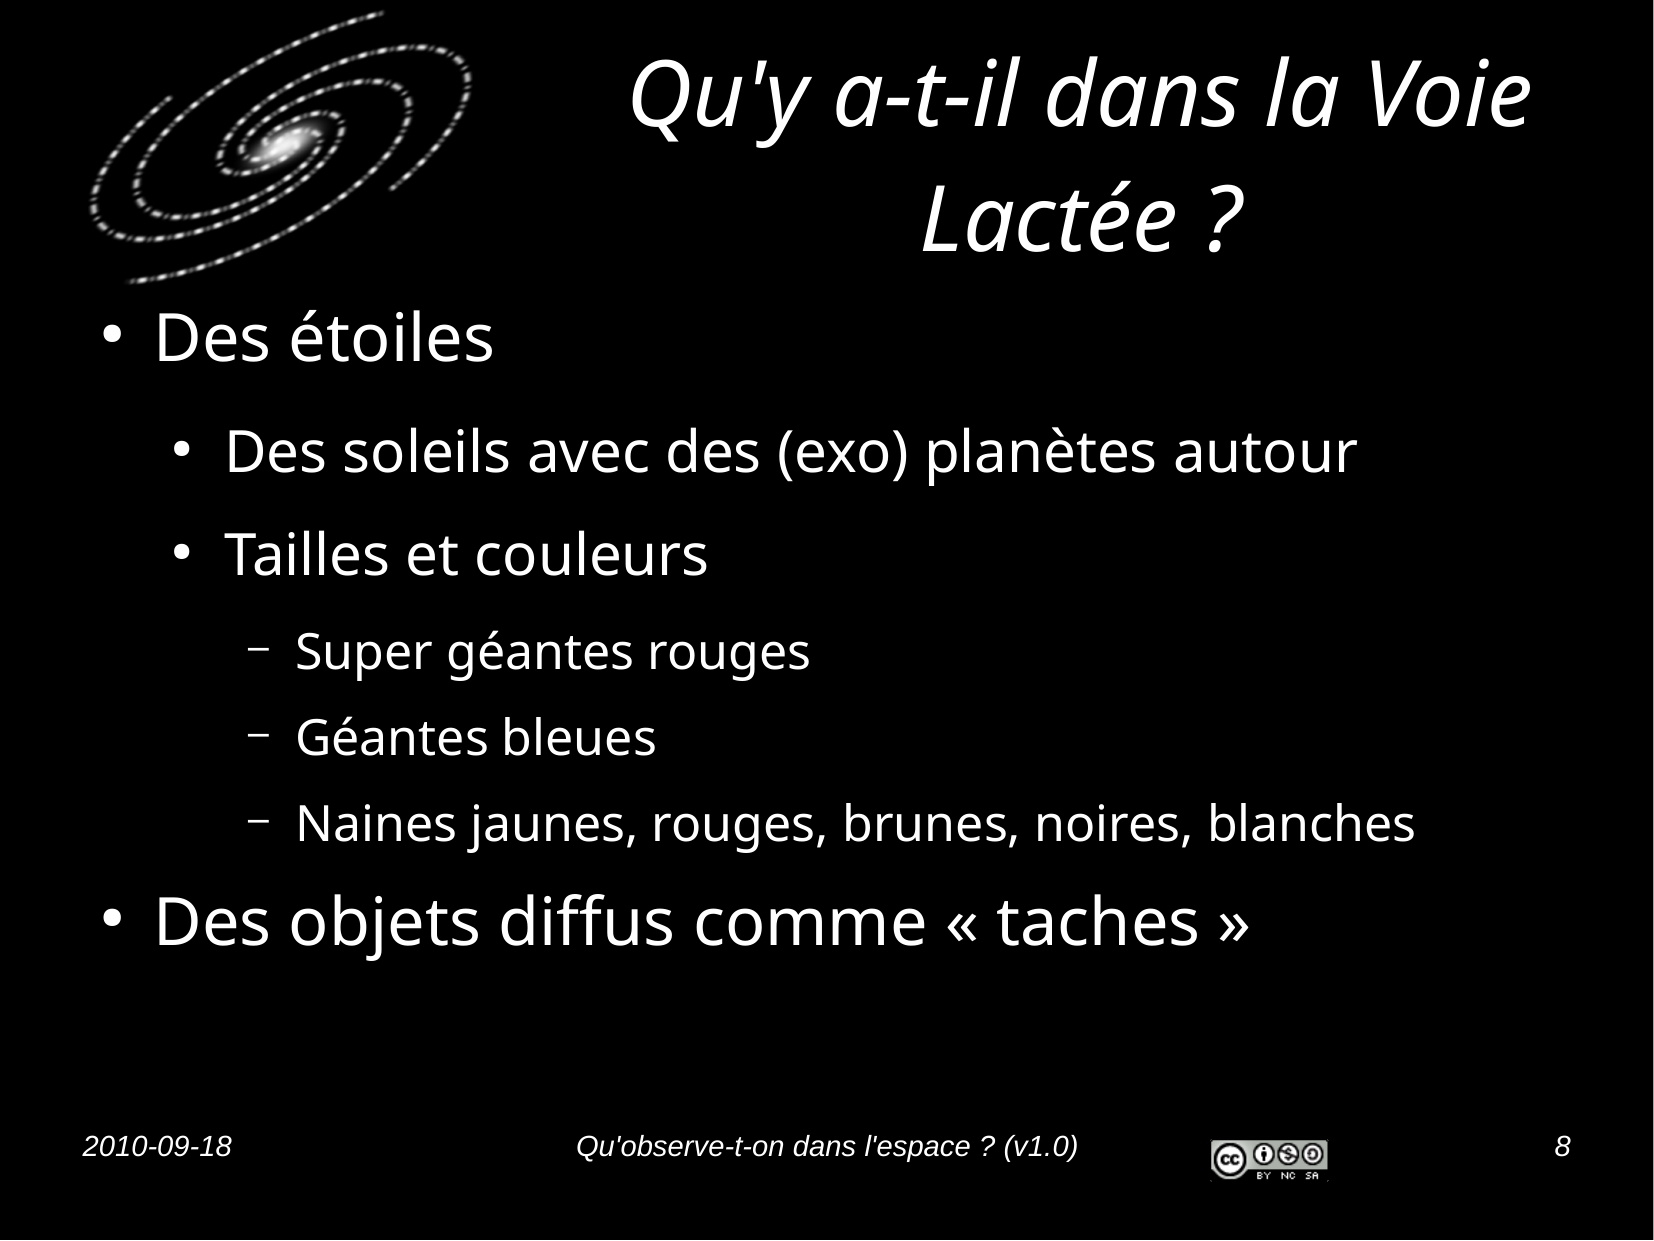

# Qu'y a-t-il dans la Voie Lactée ?
Des étoiles
Des soleils avec des (exo) planètes autour
Tailles et couleurs
Super géantes rouges
Géantes bleues
Naines jaunes, rouges, brunes, noires, blanches
Des objets diffus comme « taches »
2010-09-18
Qu'observe-t-on dans l'espace ? (v1.0)
8